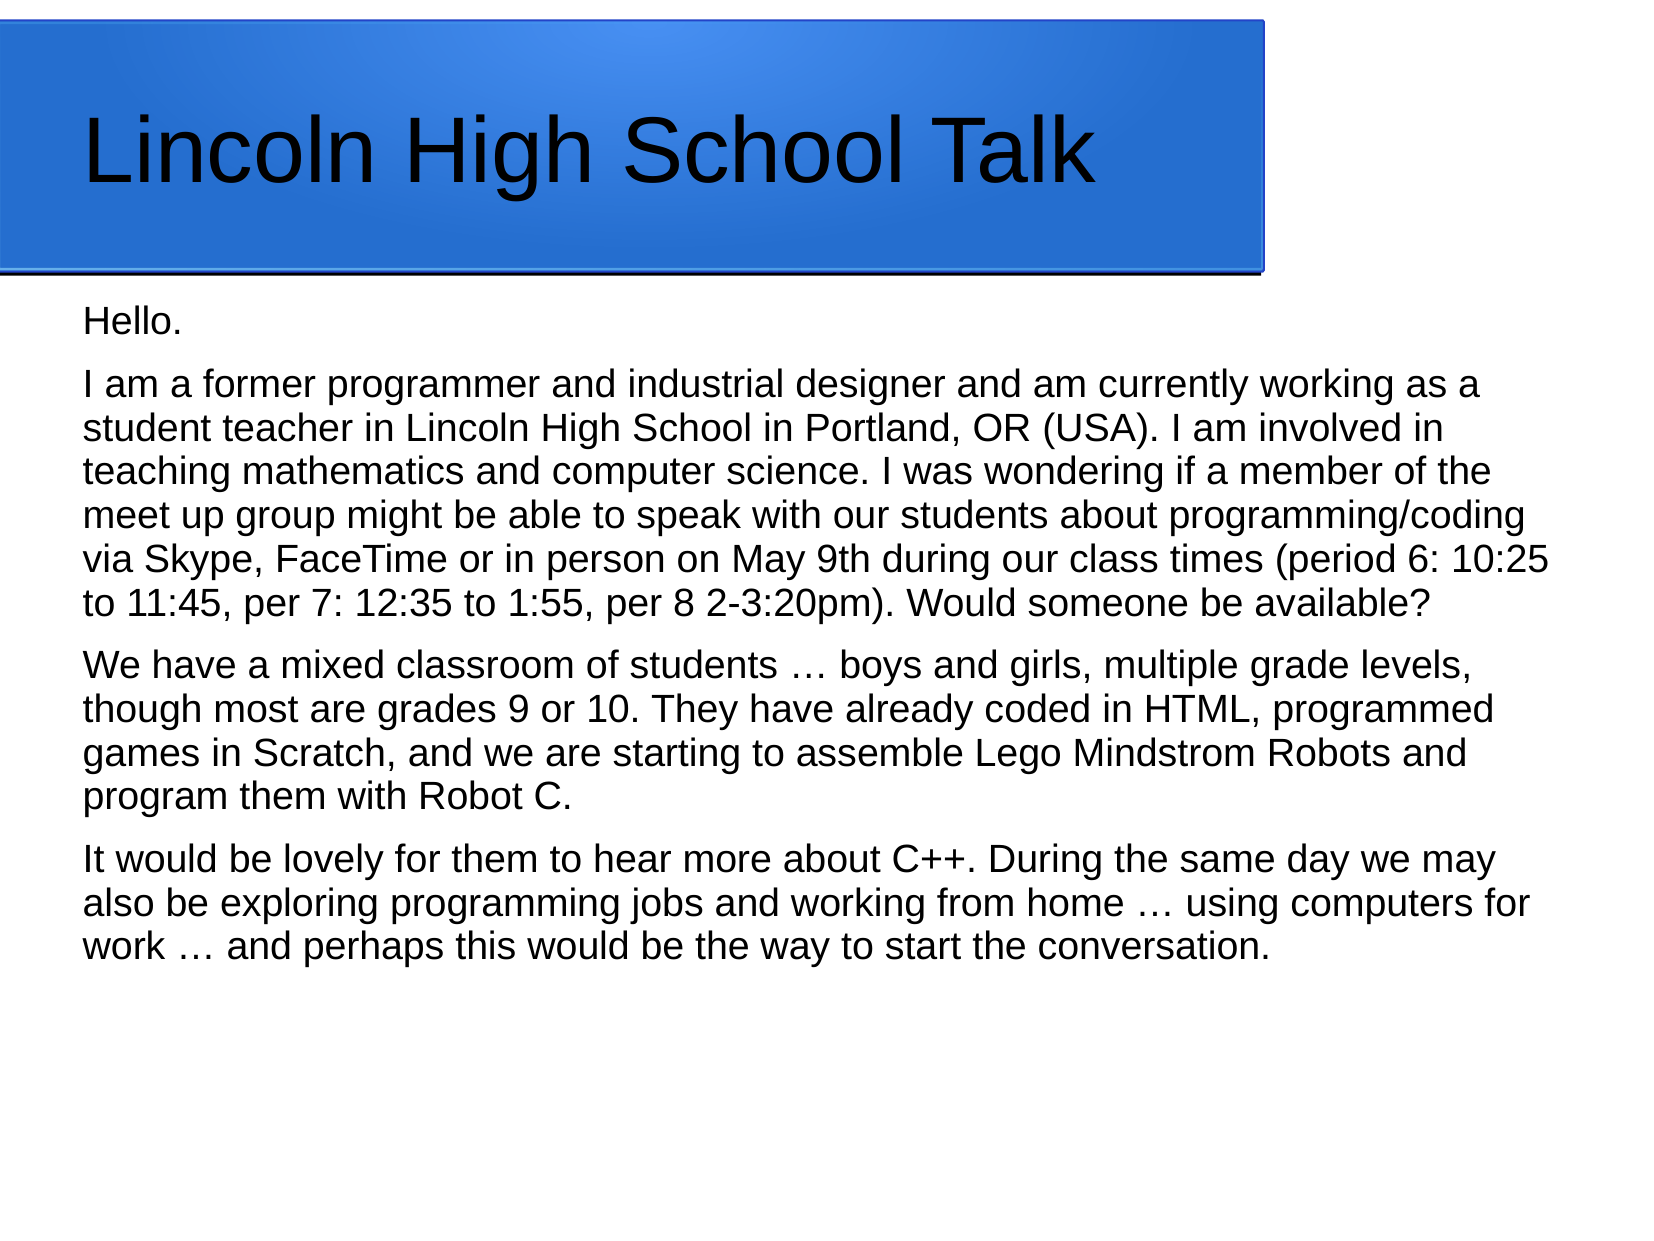

# Lincoln High School Talk
Hello.
I am a former programmer and industrial designer and am currently working as a student teacher in Lincoln High School in Portland, OR (USA). I am involved in teaching mathematics and computer science. I was wondering if a member of the meet up group might be able to speak with our students about programming/coding via Skype, FaceTime or in person on May 9th during our class times (period 6: 10:25 to 11:45, per 7: 12:35 to 1:55, per 8 2-3:20pm). Would someone be available?
We have a mixed classroom of students … boys and girls, multiple grade levels, though most are grades 9 or 10. They have already coded in HTML, programmed games in Scratch, and we are starting to assemble Lego Mindstrom Robots and program them with Robot C.
It would be lovely for them to hear more about C++. During the same day we may also be exploring programming jobs and working from home … using computers for work … and perhaps this would be the way to start the conversation.